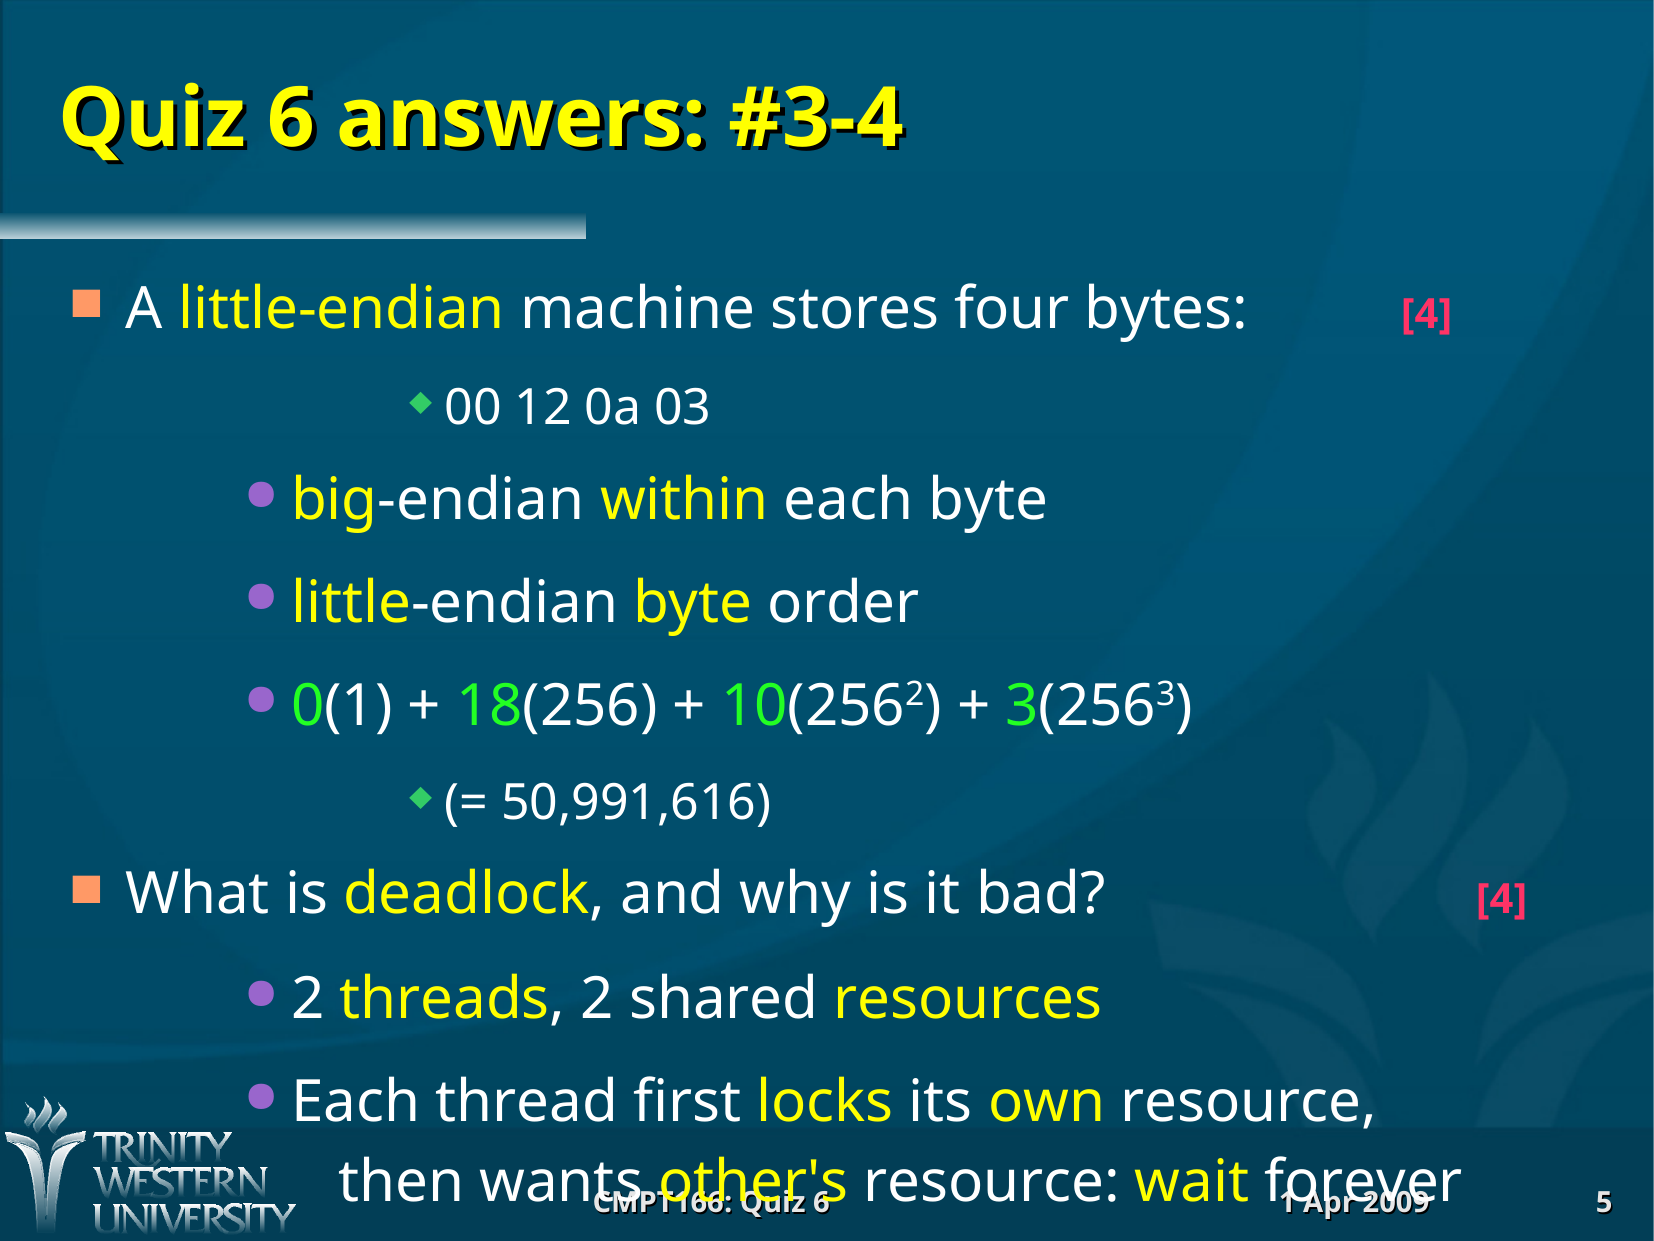

# Quiz 6 answers: #3-4
A little-endian machine stores four bytes:			[4]
00 12 0a 03
big-endian within each byte
little-endian byte order
0(1) + 18(256) + 10(2562) + 3(2563)
(= 50,991,616)
What is deadlock, and why is it bad?					[4]
2 threads, 2 shared resources
Each thread first locks its own resource,
then wants other's resource: wait forever
CMPT166: Quiz 6
1 Apr 2009
5